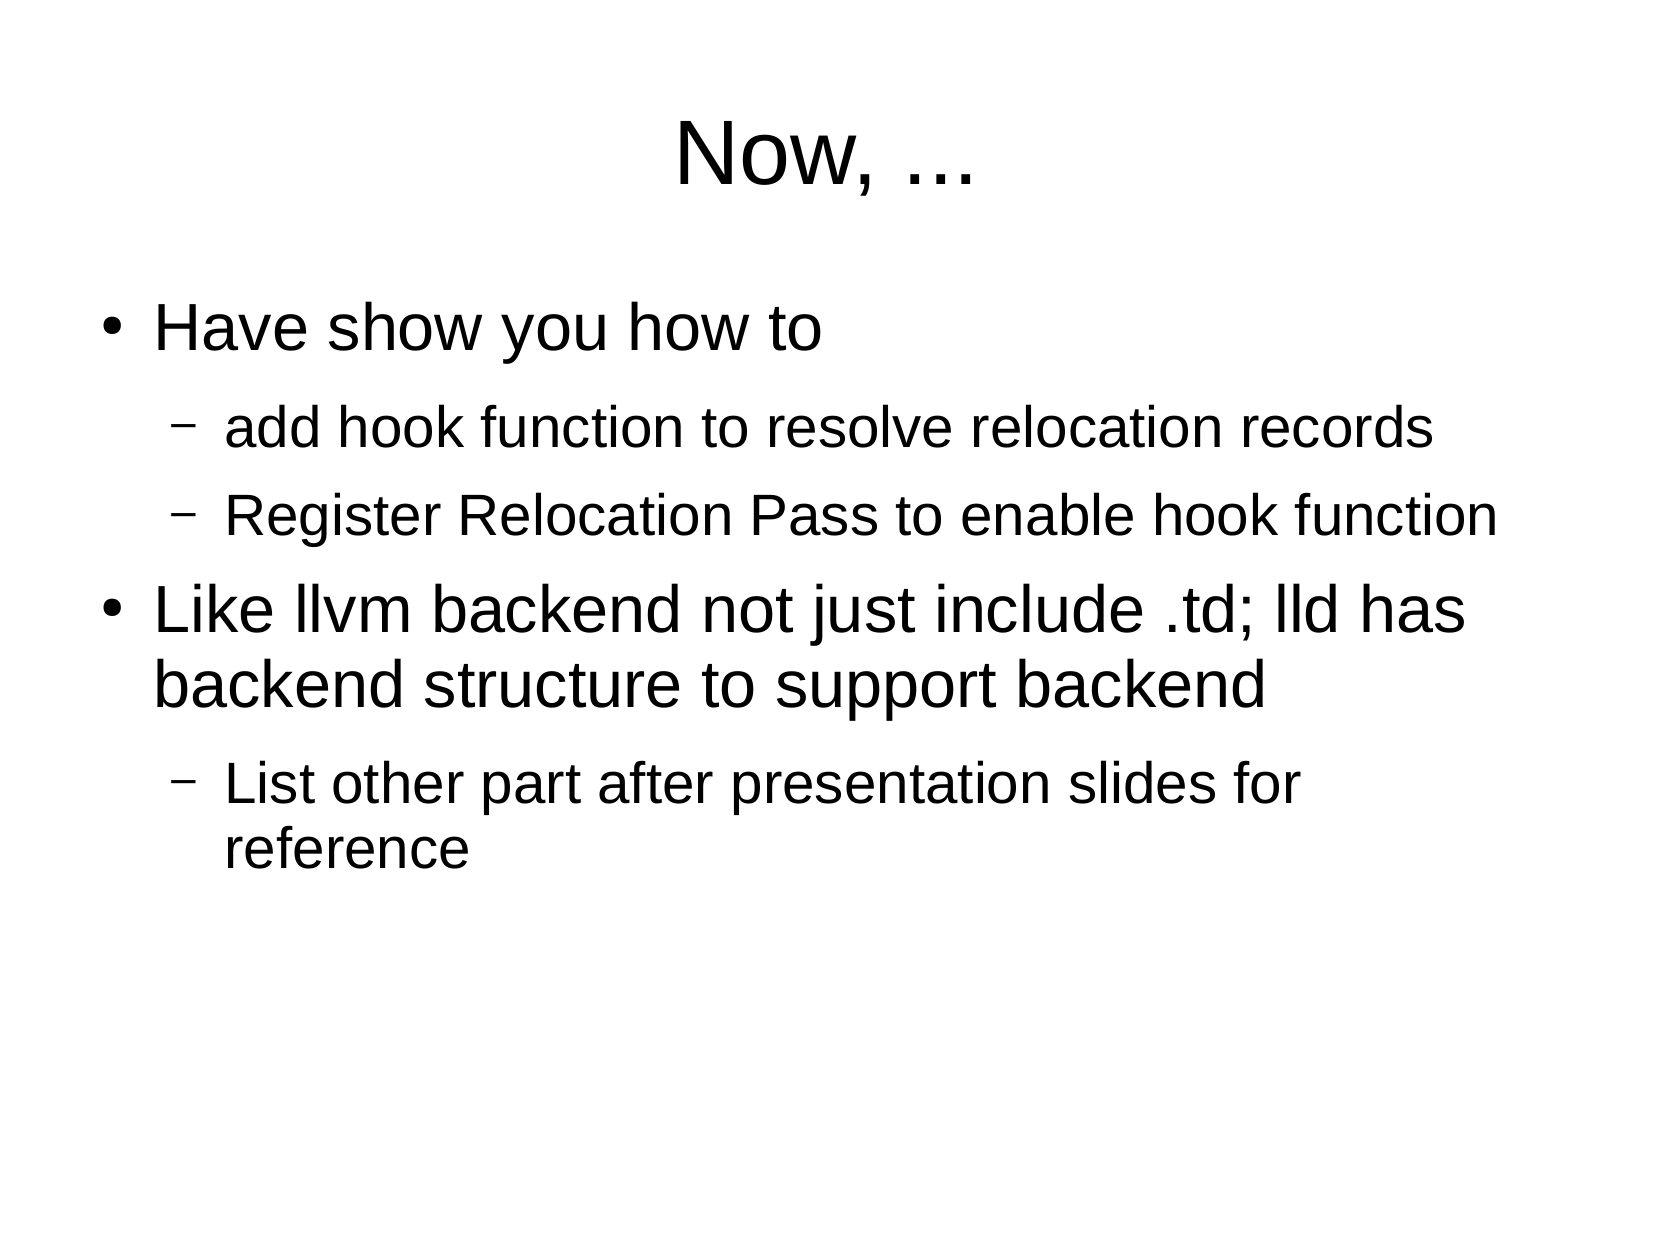

# Now, ...
Have show you how to
add hook function to resolve relocation records
Register Relocation Pass to enable hook function
Like llvm backend not just include .td; lld has backend structure to support backend
List other part after presentation slides for reference